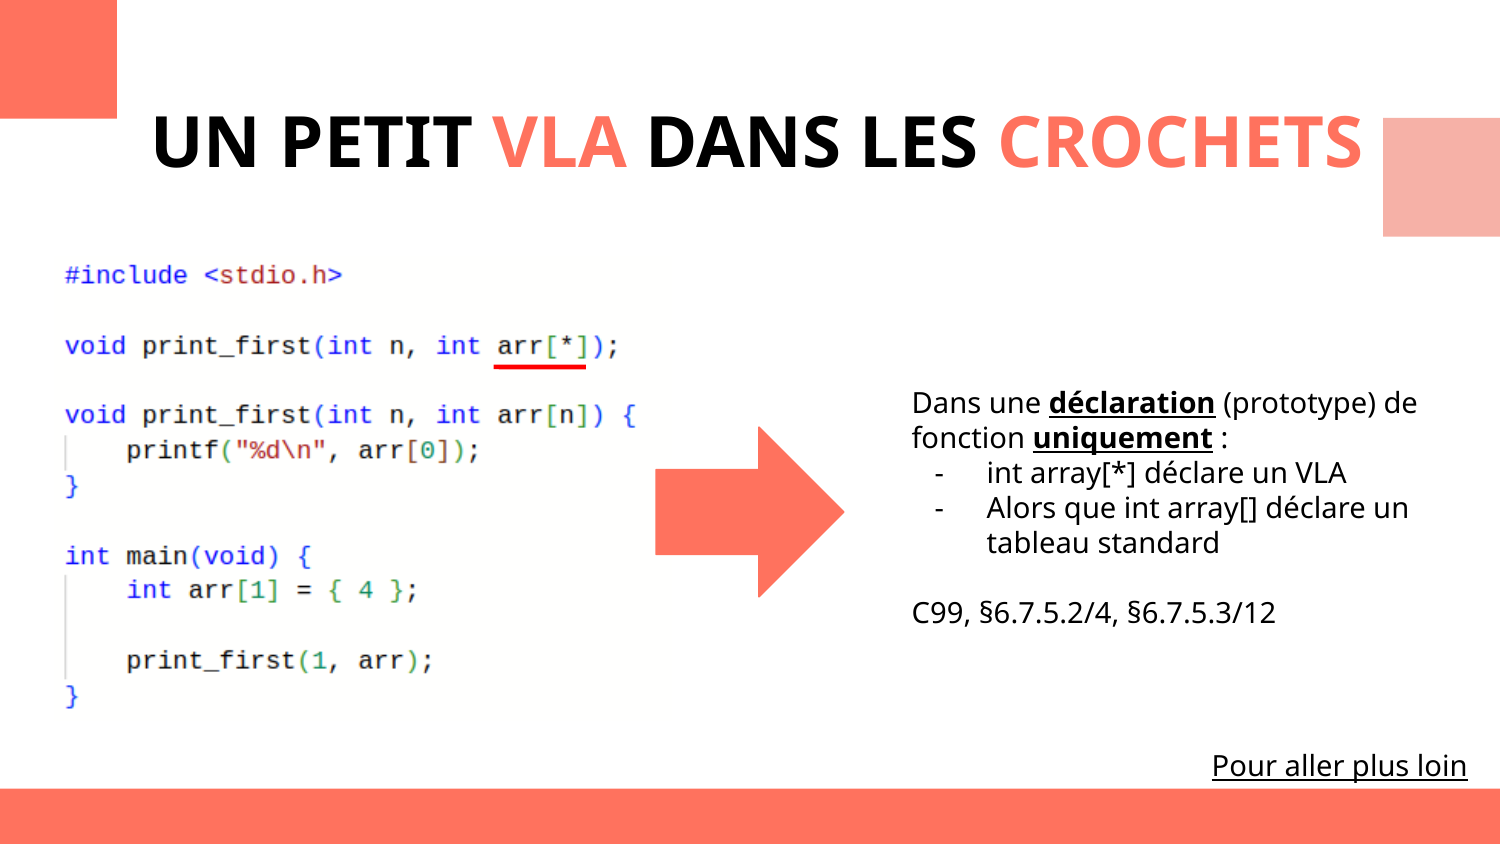

# UN PETIT VLA DANS LES CROCHETS
Dans une déclaration (prototype) de fonction uniquement :
int array[*] déclare un VLA
Alors que int array[] déclare un tableau standard
C99, §6.7.5.2/4, §6.7.5.3/12
Pour aller plus loin